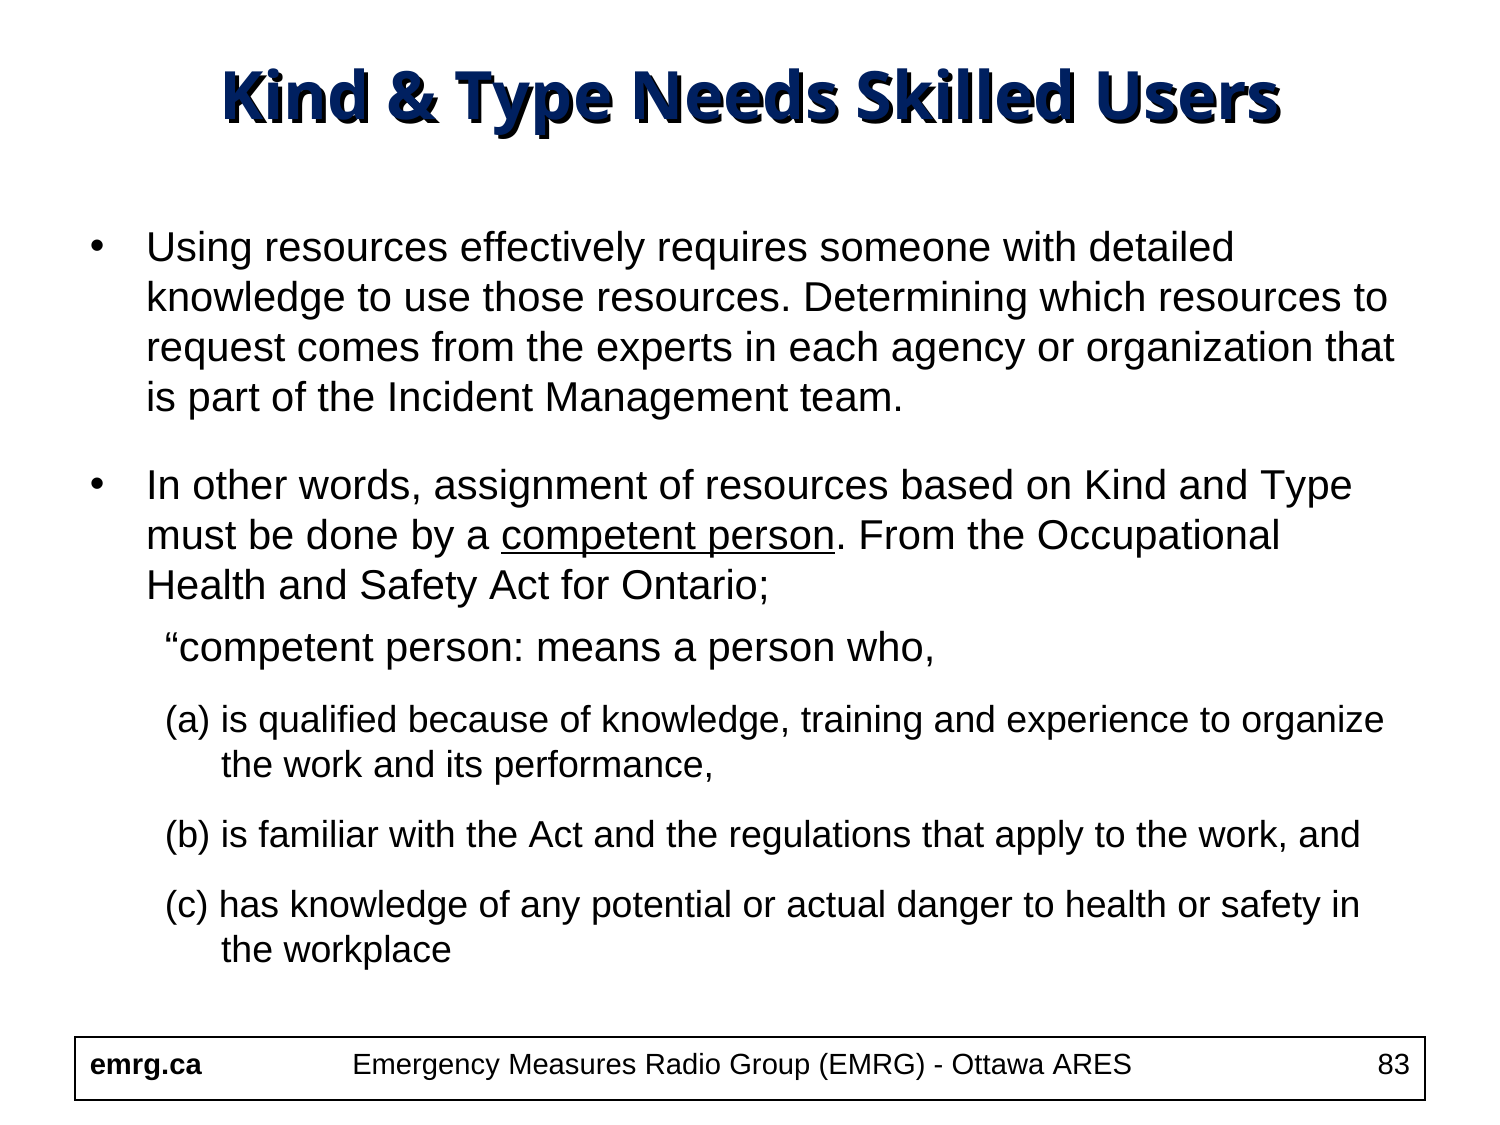

Kind & Type Needs Skilled Users
Using resources effectively requires someone with detailed knowledge to use those resources. Determining which resources to request comes from the experts in each agency or organization that is part of the Incident Management team.
In other words, assignment of resources based on Kind and Type must be done by a competent person. From the Occupational Health and Safety Act for Ontario;
“competent person: means a person who,
(a) is qualified because of knowledge, training and experience to organize the work and its performance,
(b) is familiar with the Act and the regulations that apply to the work, and
(c) has knowledge of any potential or actual danger to health or safety in the workplace
Emergency Measures Radio Group (EMRG) - Ottawa ARES